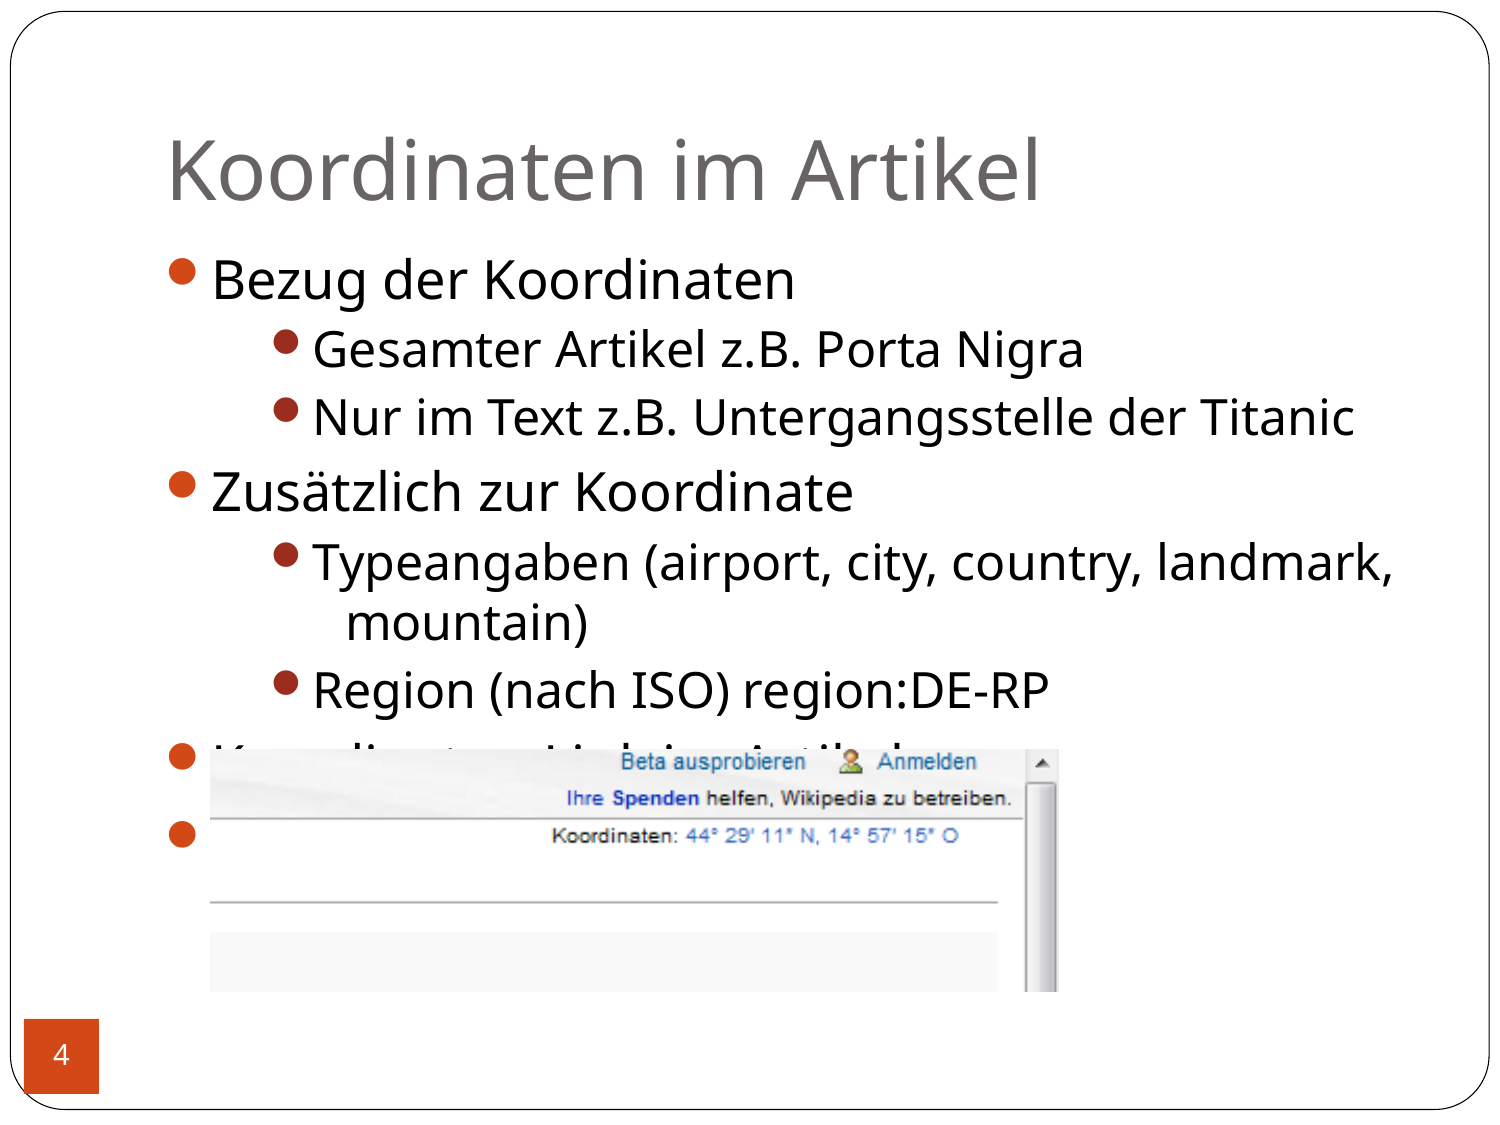

# Koordinaten im Artikel
Bezug der Koordinaten
Gesamter Artikel z.B. Porta Nigra
Nur im Text z.B. Untergangsstelle der Titanic
Zusätzlich zur Koordinate
Typeangaben (airport, city, country, landmark, mountain)
Region (nach ISO) region:DE-RP
Koordinaten-Link im Artikel